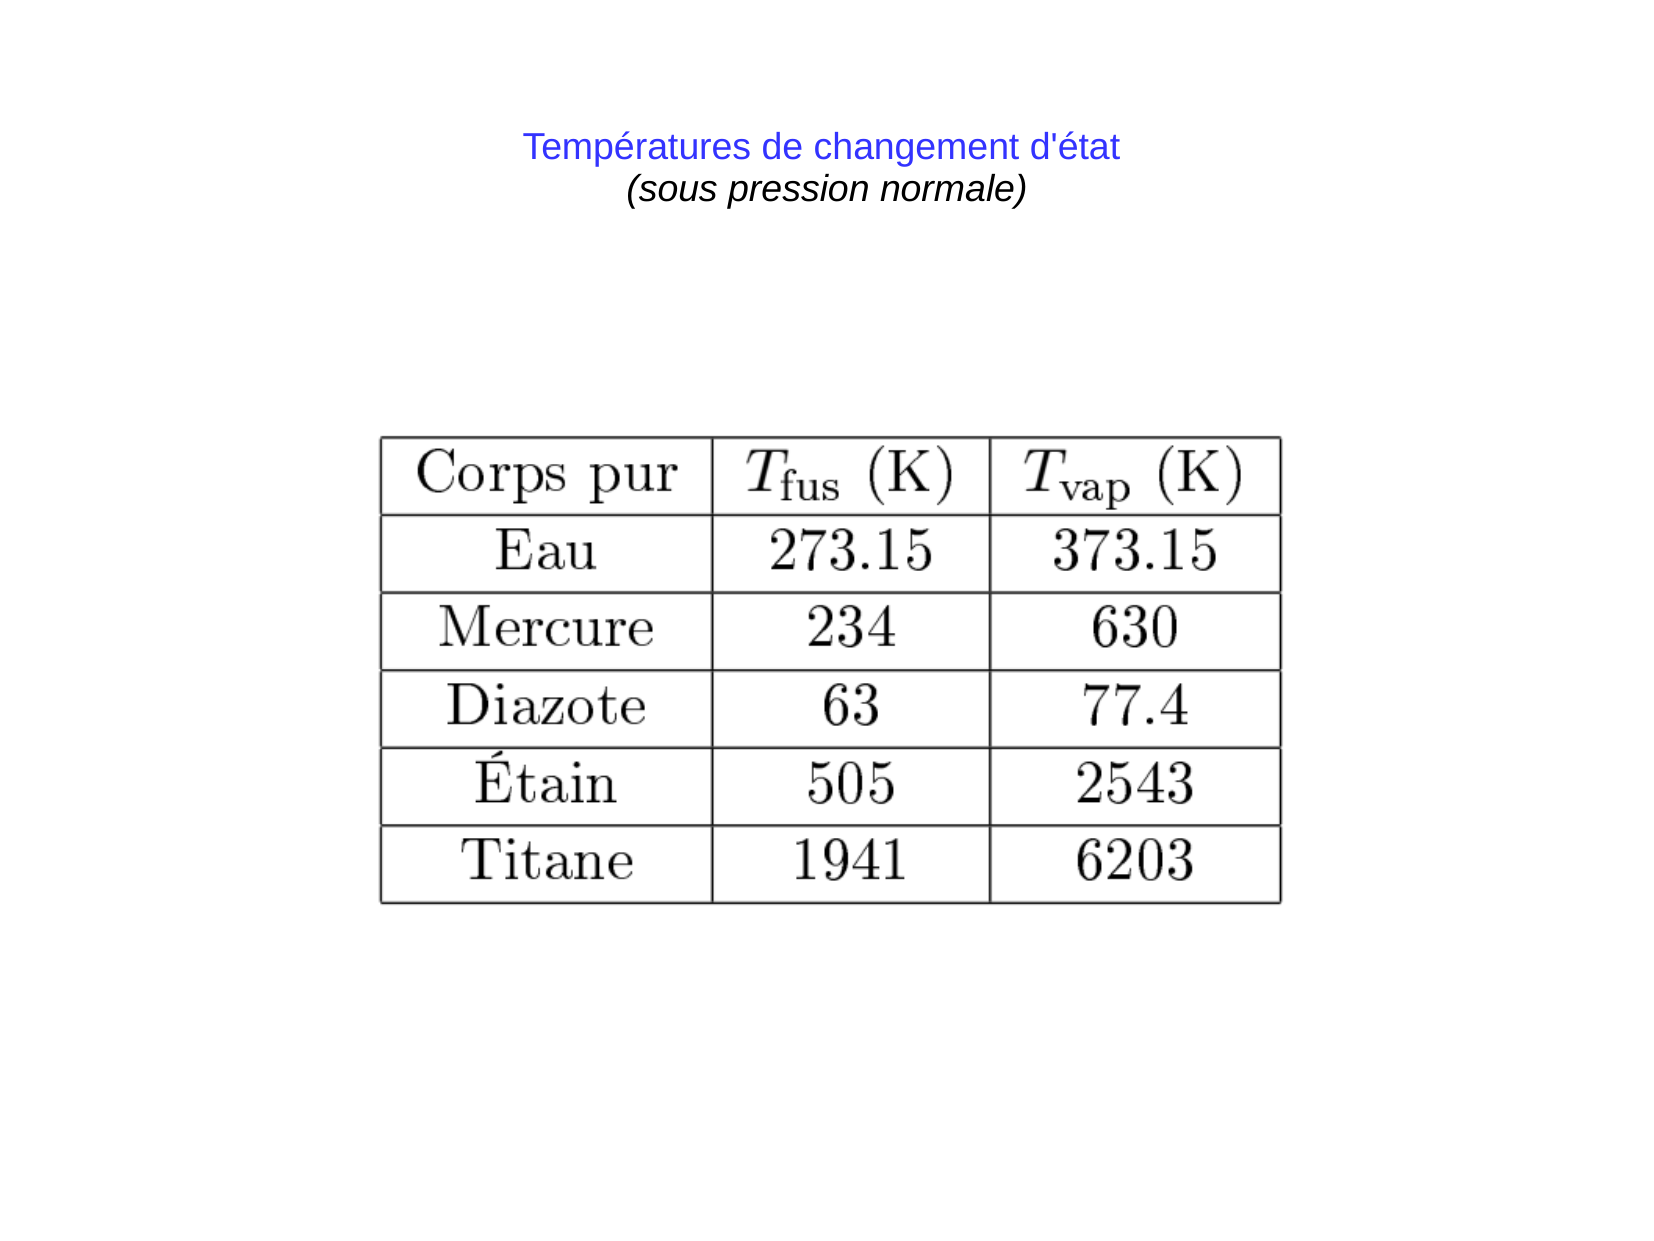

Températures de changement d'état
(sous pression normale)